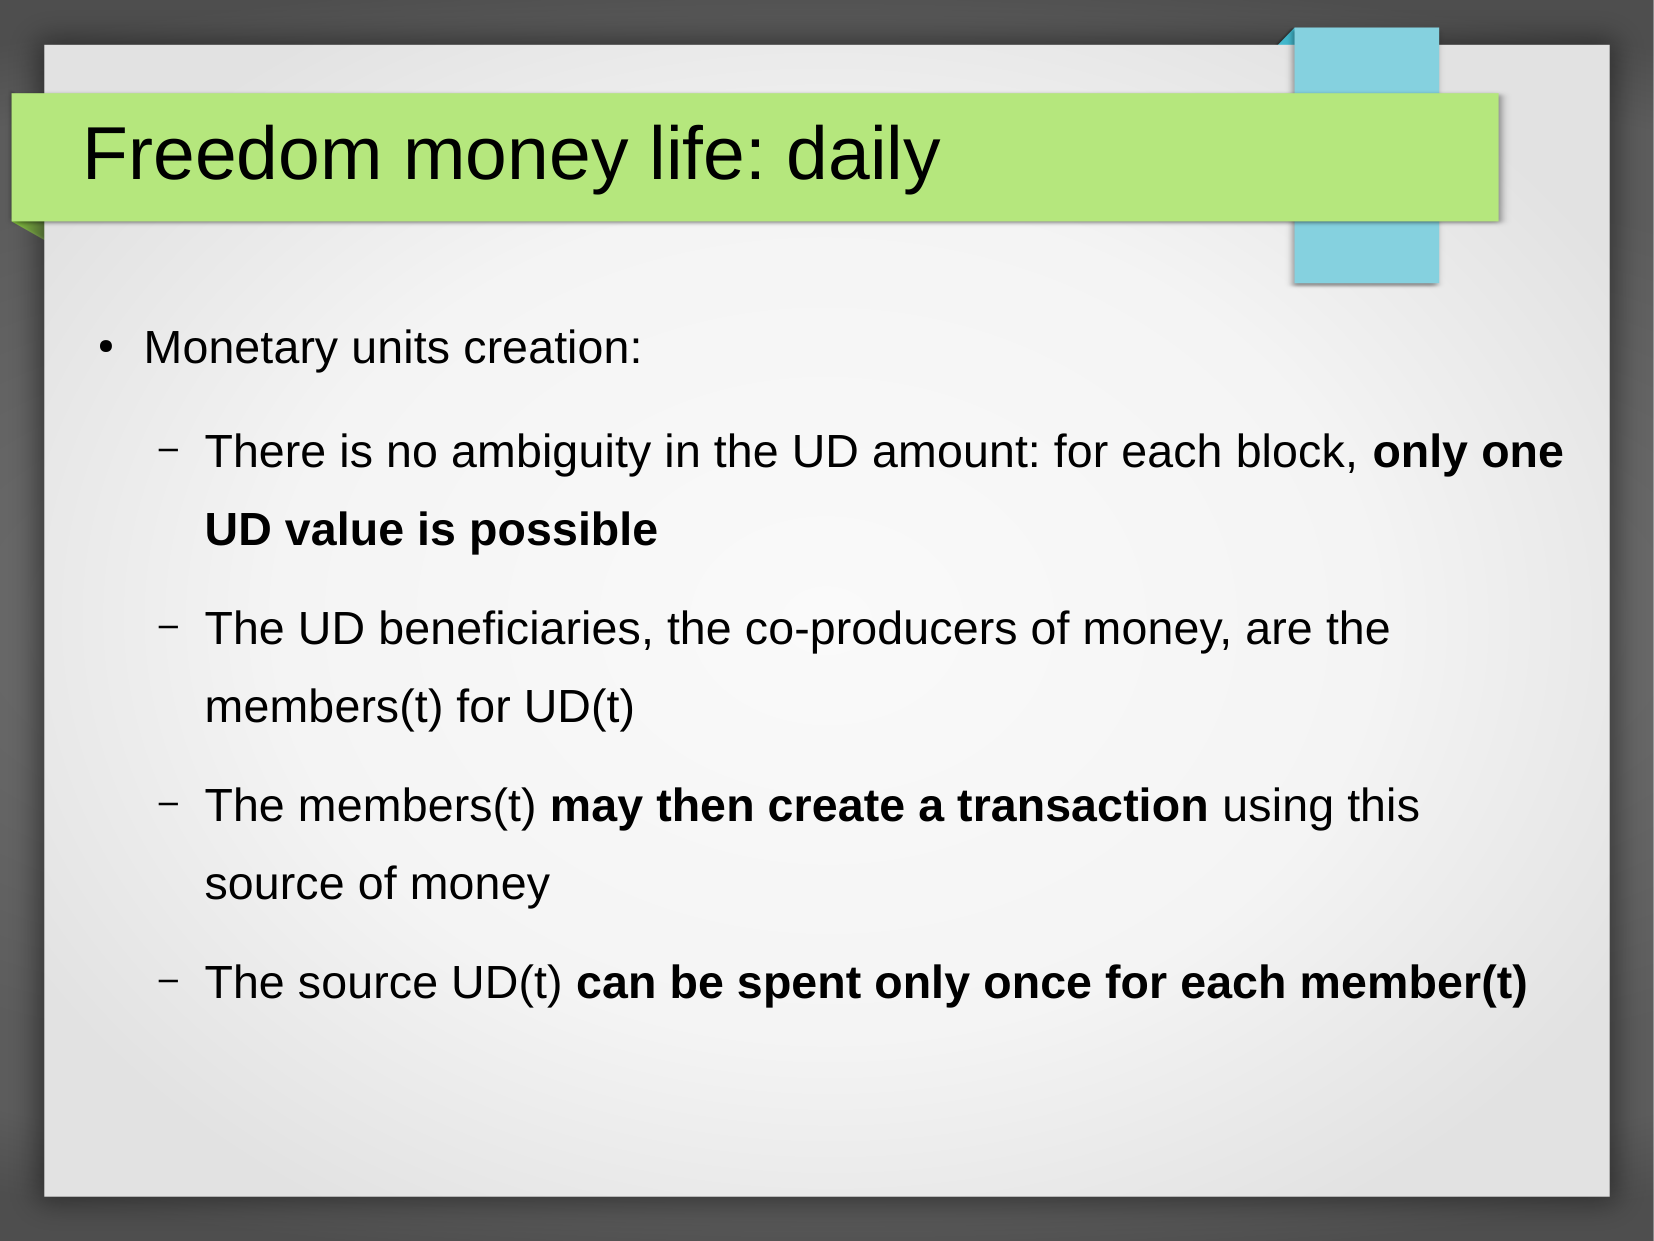

# Freedom money life: daily
Monetary units creation:
There is no ambiguity in the UD amount: for each block, only one UD value is possible
The UD beneficiaries, the co-producers of money, are the members(t) for UD(t)
The members(t) may then create a transaction using this source of money
The source UD(t) can be spent only once for each member(t)